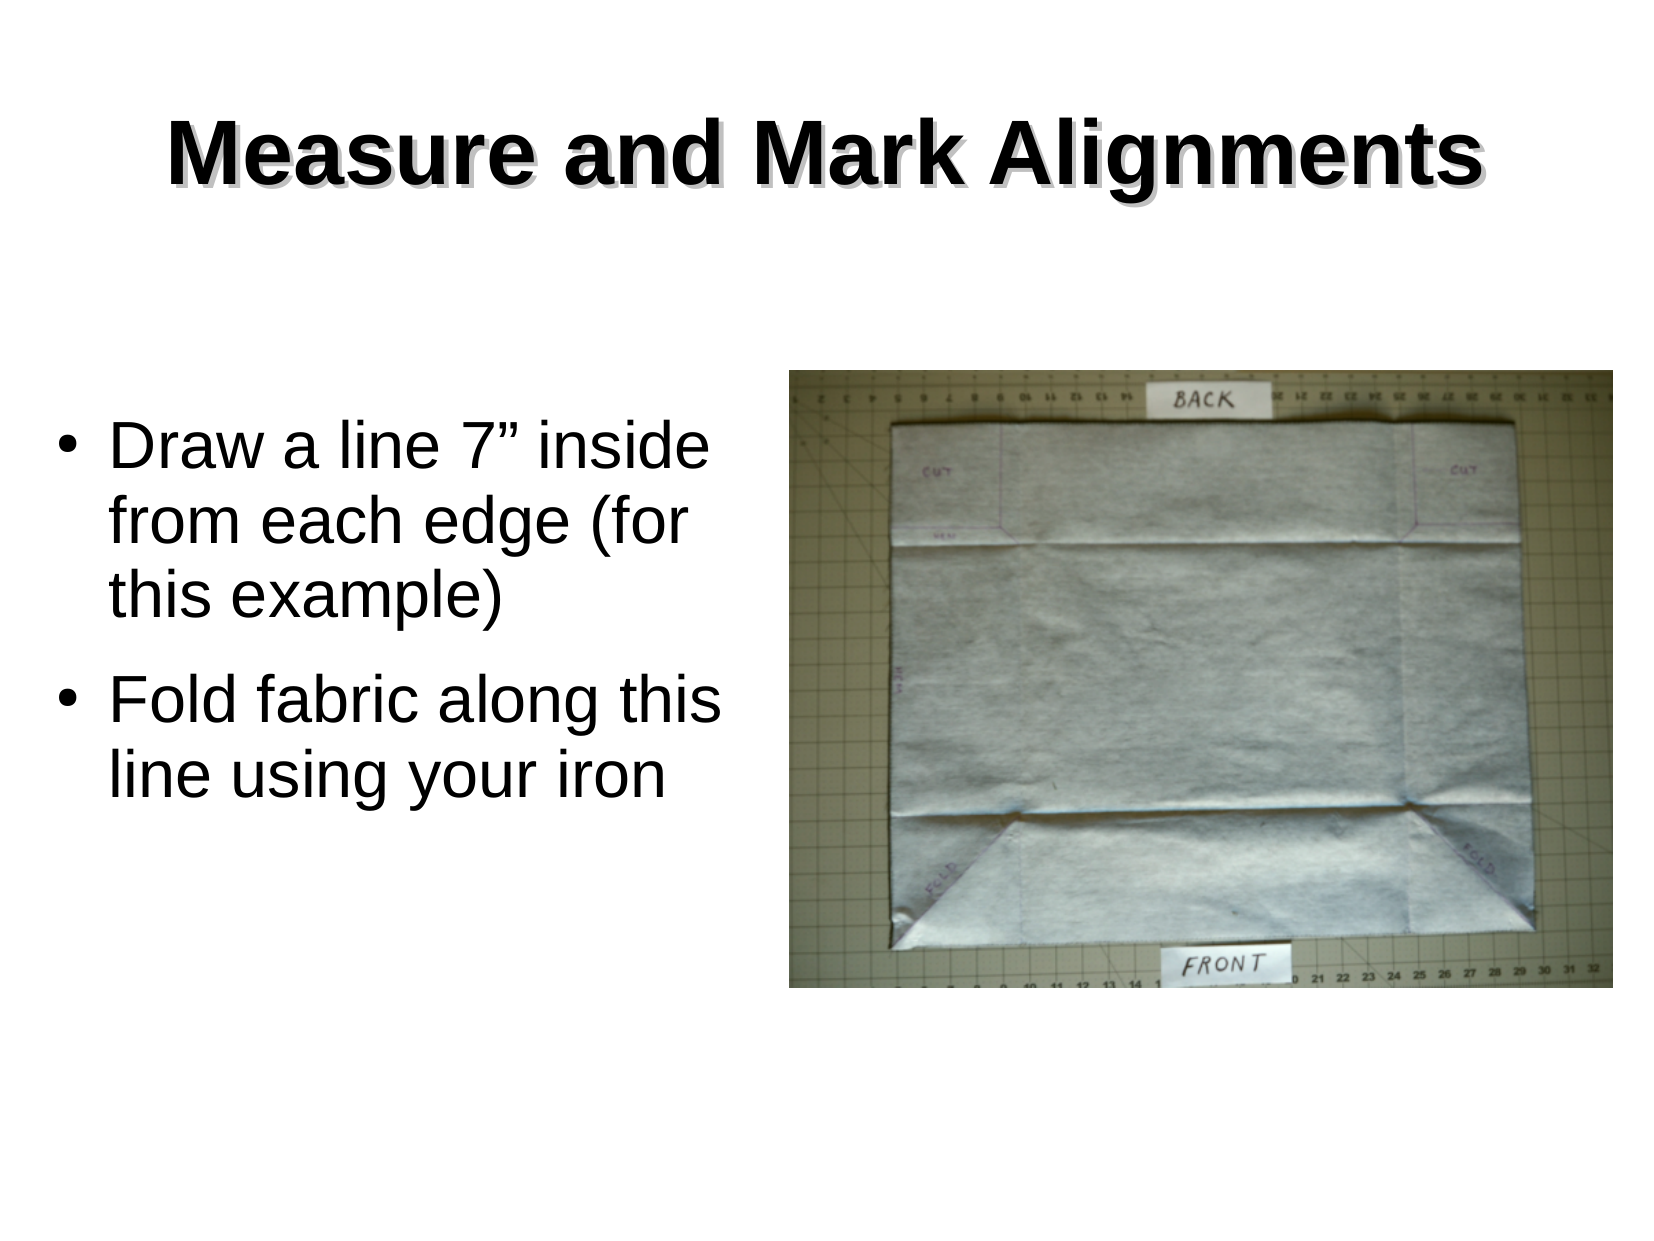

# Measure and Mark Alignments
Draw a line 7” inside from each edge (for this example)
Fold fabric along this line using your iron